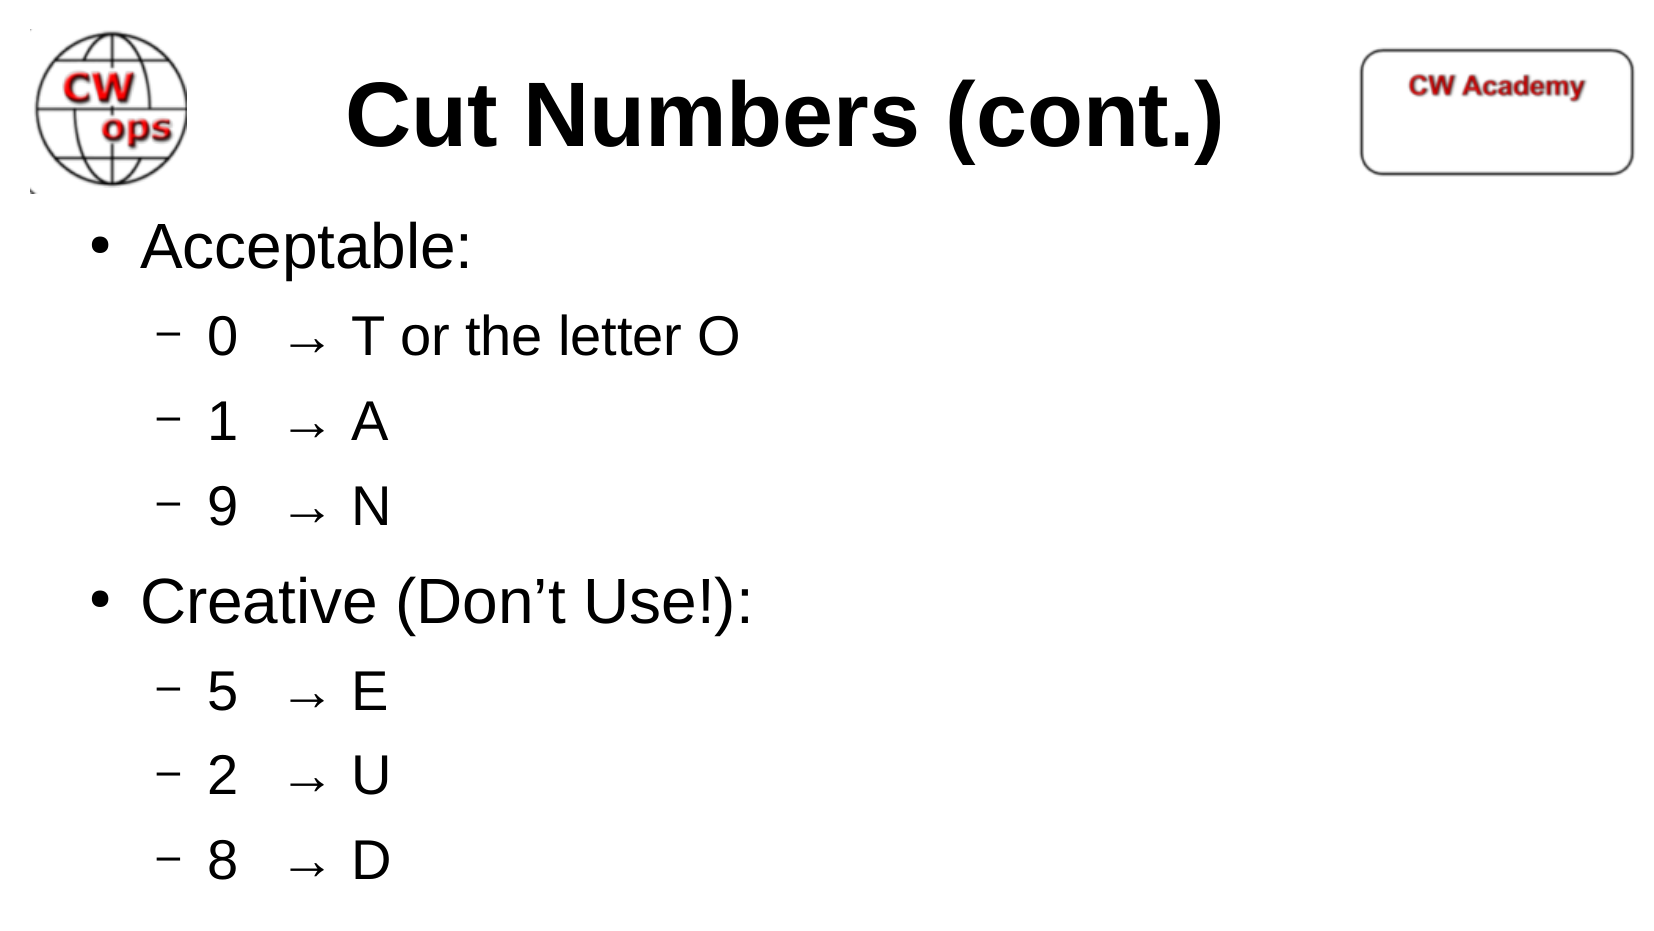

# Cut Numbers (cont.)
Acceptable:
0	→		T or the letter O
1	→		A
9	→		N
Creative (Don’t Use!):
5	→		E
2	→		U
8	→		D